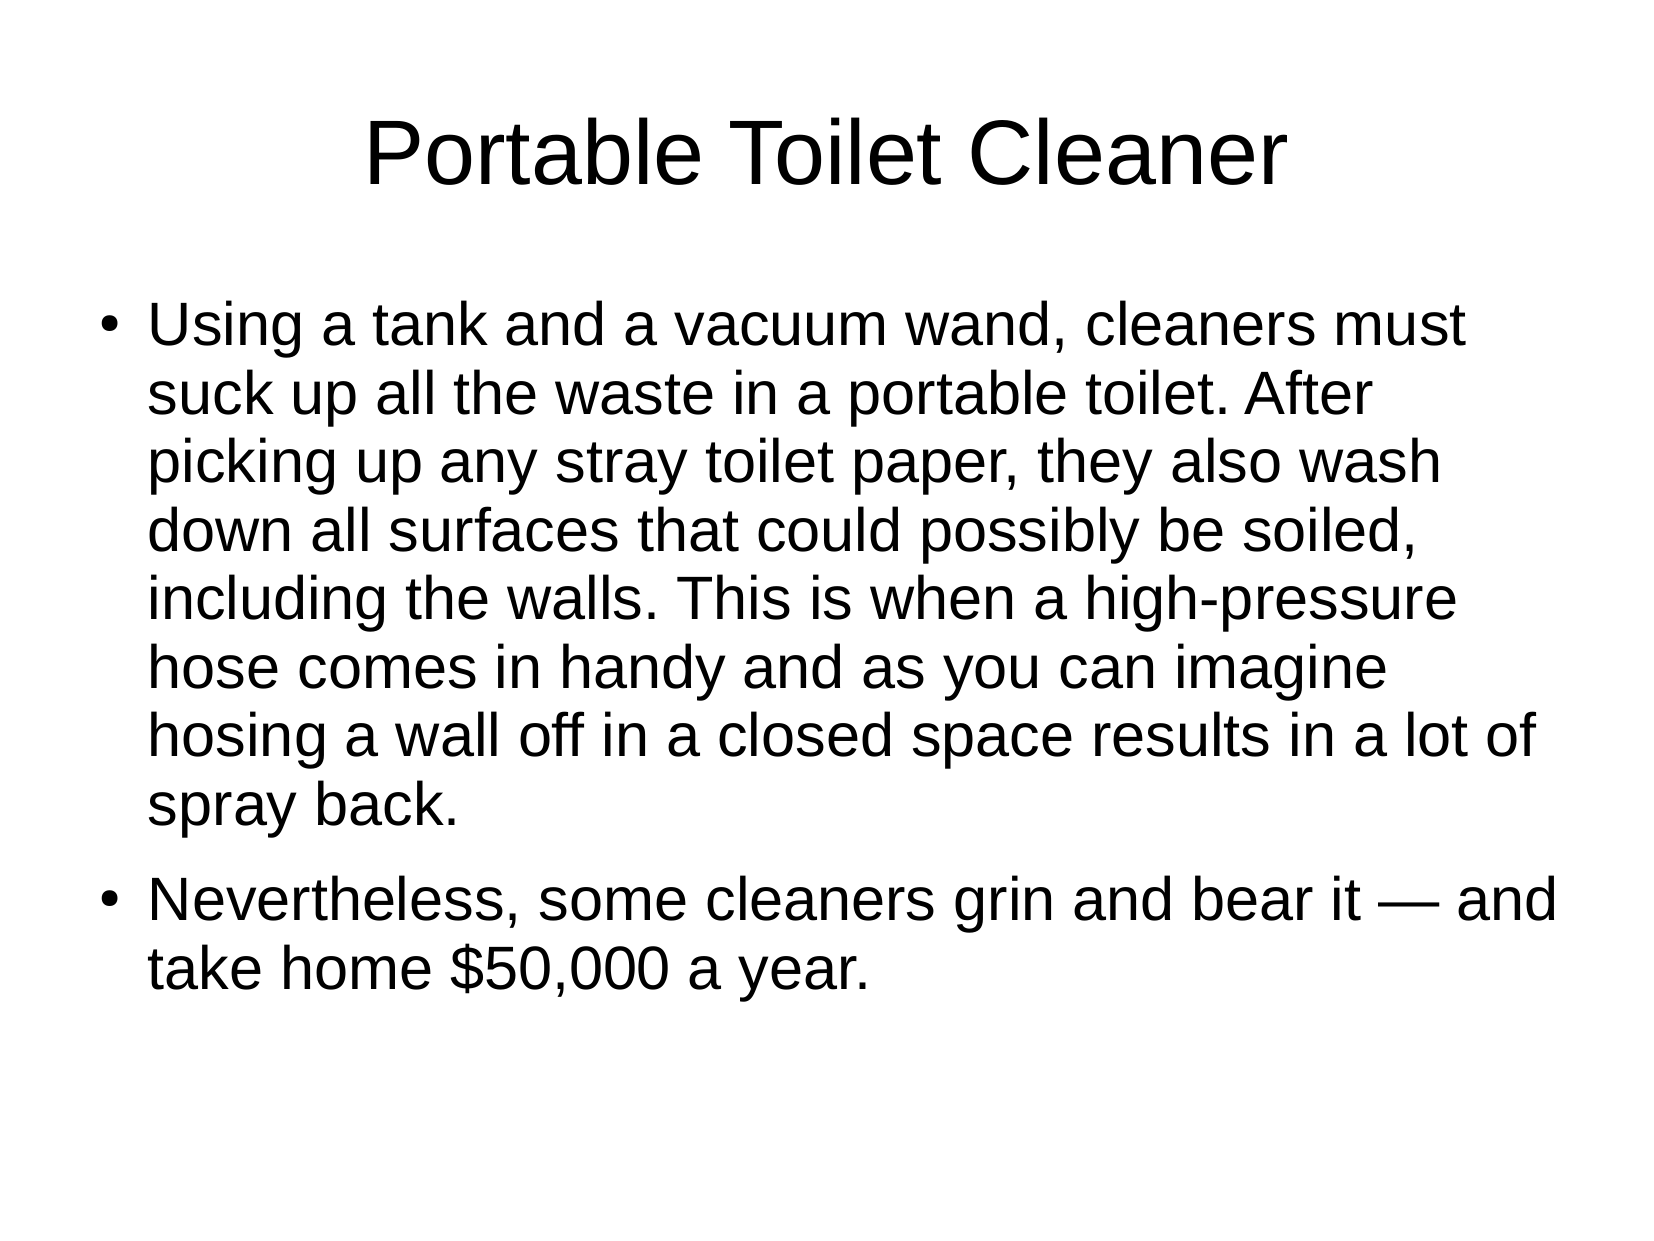

# Portable Toilet Cleaner
Using a tank and a vacuum wand, cleaners must suck up all the waste in a portable toilet. After picking up any stray toilet paper, they also wash down all surfaces that could possibly be soiled, including the walls. This is when a high-pressure hose comes in handy and as you can imagine hosing a wall off in a closed space results in a lot of spray back.
Nevertheless, some cleaners grin and bear it — and take home $50,000 a year.